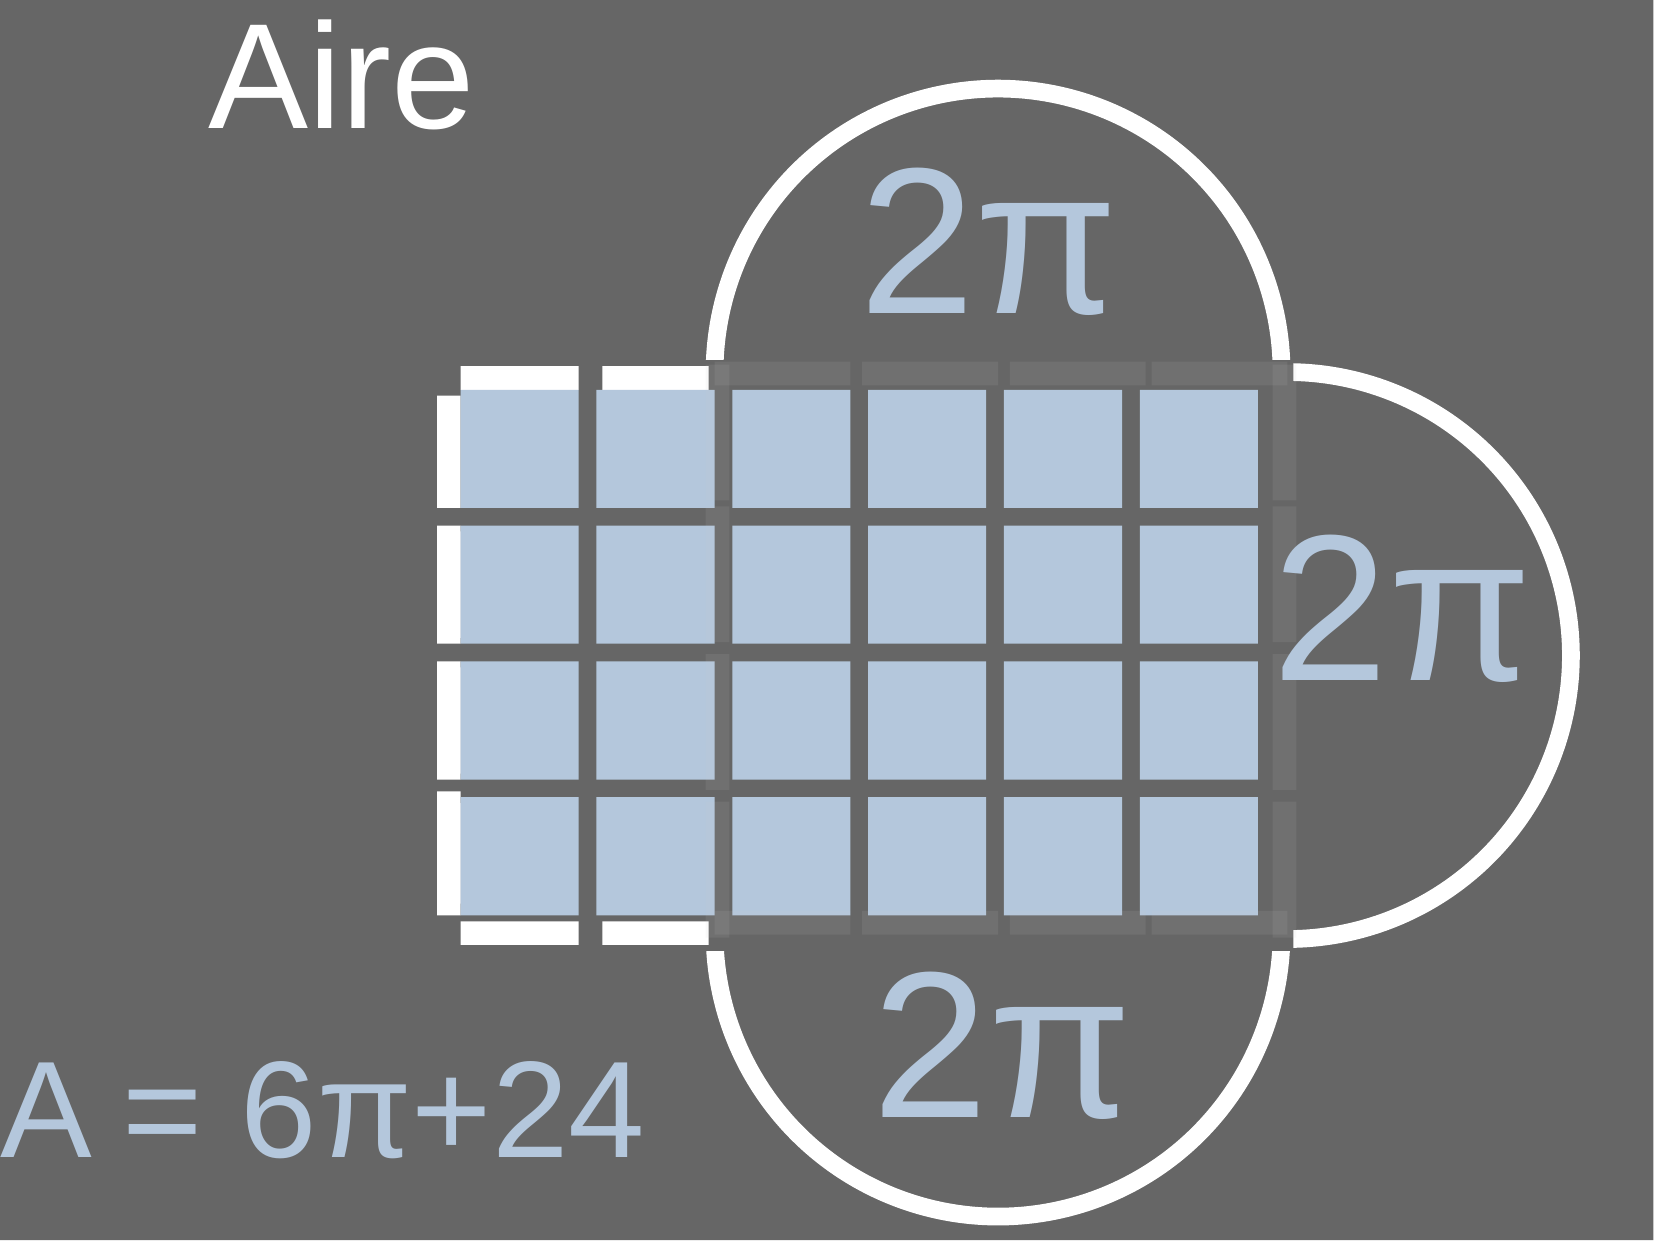

# Aire
2π
2π
2π
A = 6π+24